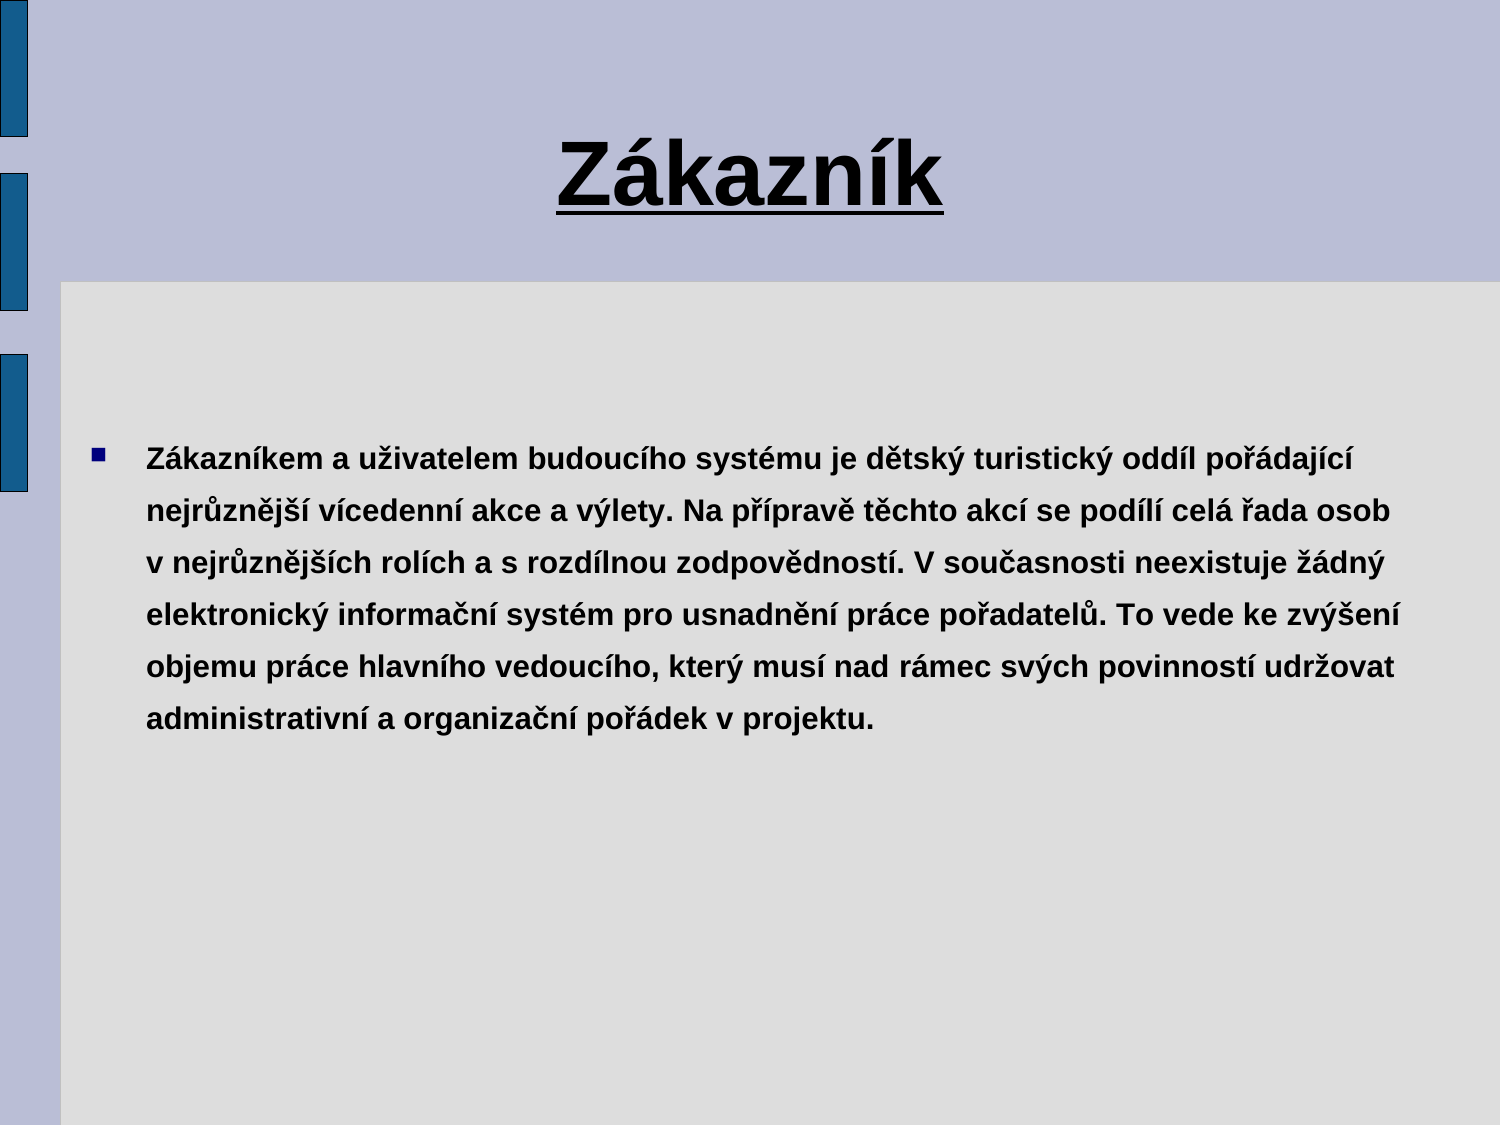

Zákazník
# Zákazníkem a uživatelem budoucího systému je dětský turistický oddíl pořádající nejrůznější vícedenní akce a výlety. Na přípravě těchto akcí se podílí celá řada osob v nejrůznějších rolích a s rozdílnou zodpovědností. V současnosti neexistuje žádný elektronický informační systém pro usnadnění práce pořadatelů. To vede ke zvýšení objemu práce hlavního vedoucího, který musí nad rámec svých povinností udržovat administrativní a organizační pořádek v projektu.